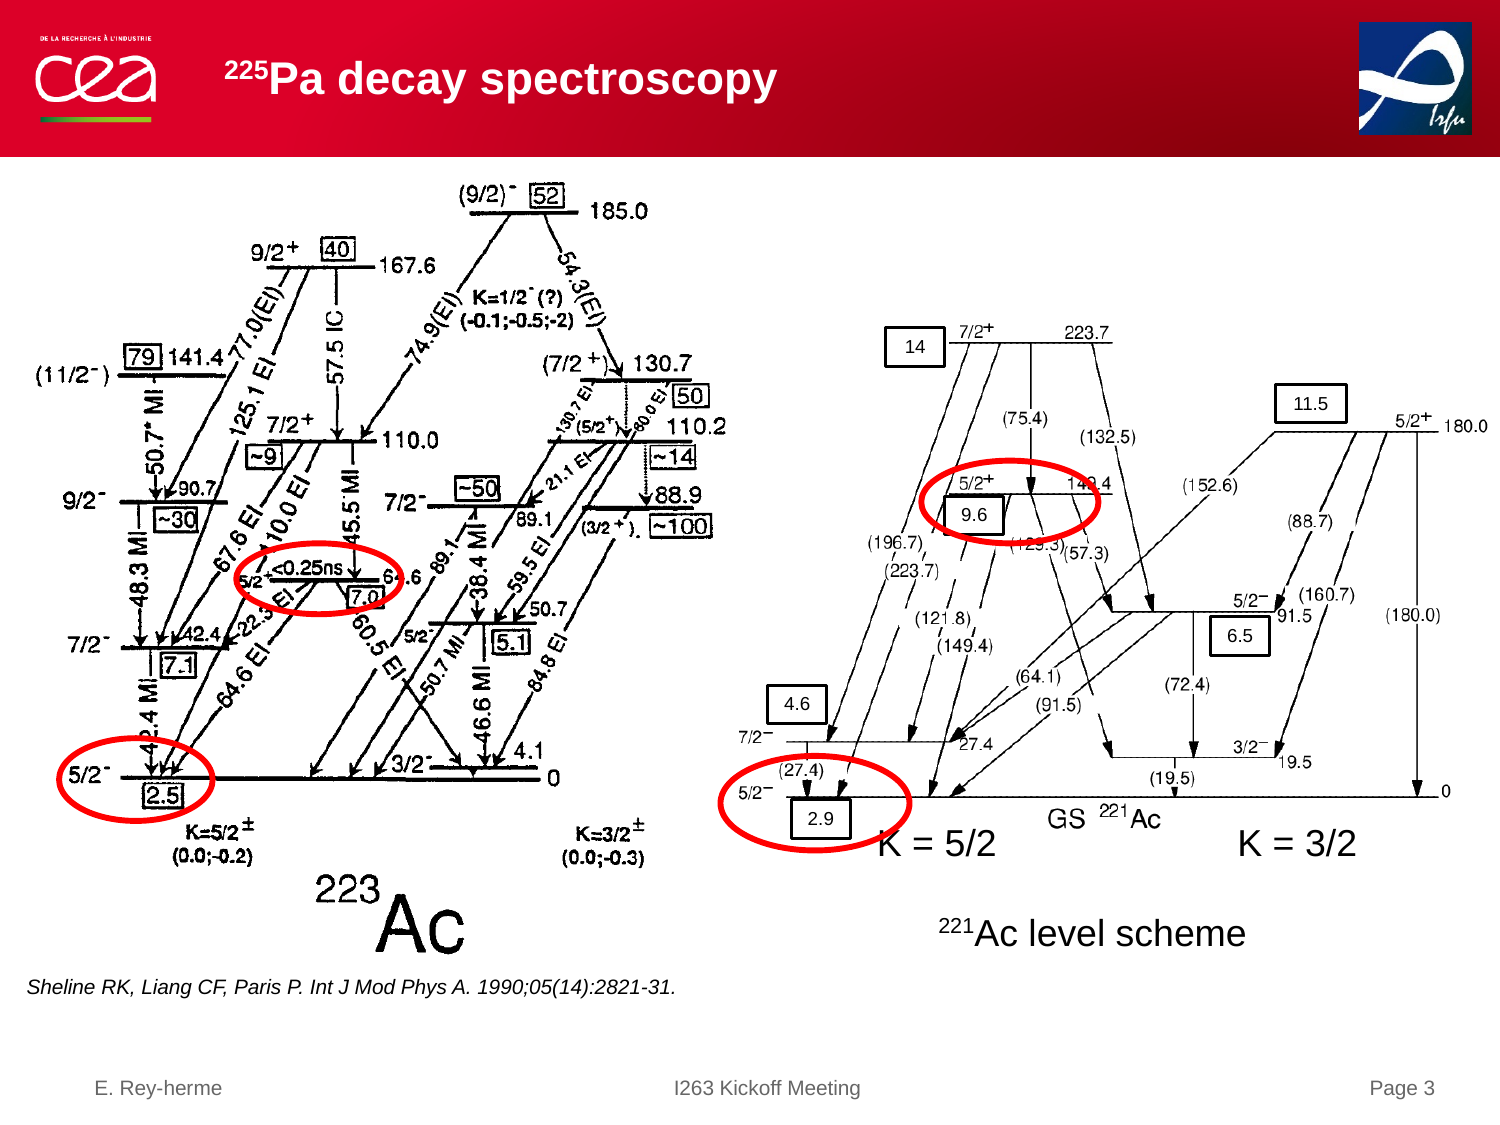

225Pa decay spectroscopy
14
11.5
9.6
6.5
4.6
2.9
K = 5/2
K = 3/2
221Ac level scheme
Sheline RK, Liang CF, Paris P. Int J Mod Phys A. 1990;05(14):2821‑31.
E. Rey-herme
I263 Kickoff Meeting
Page 3